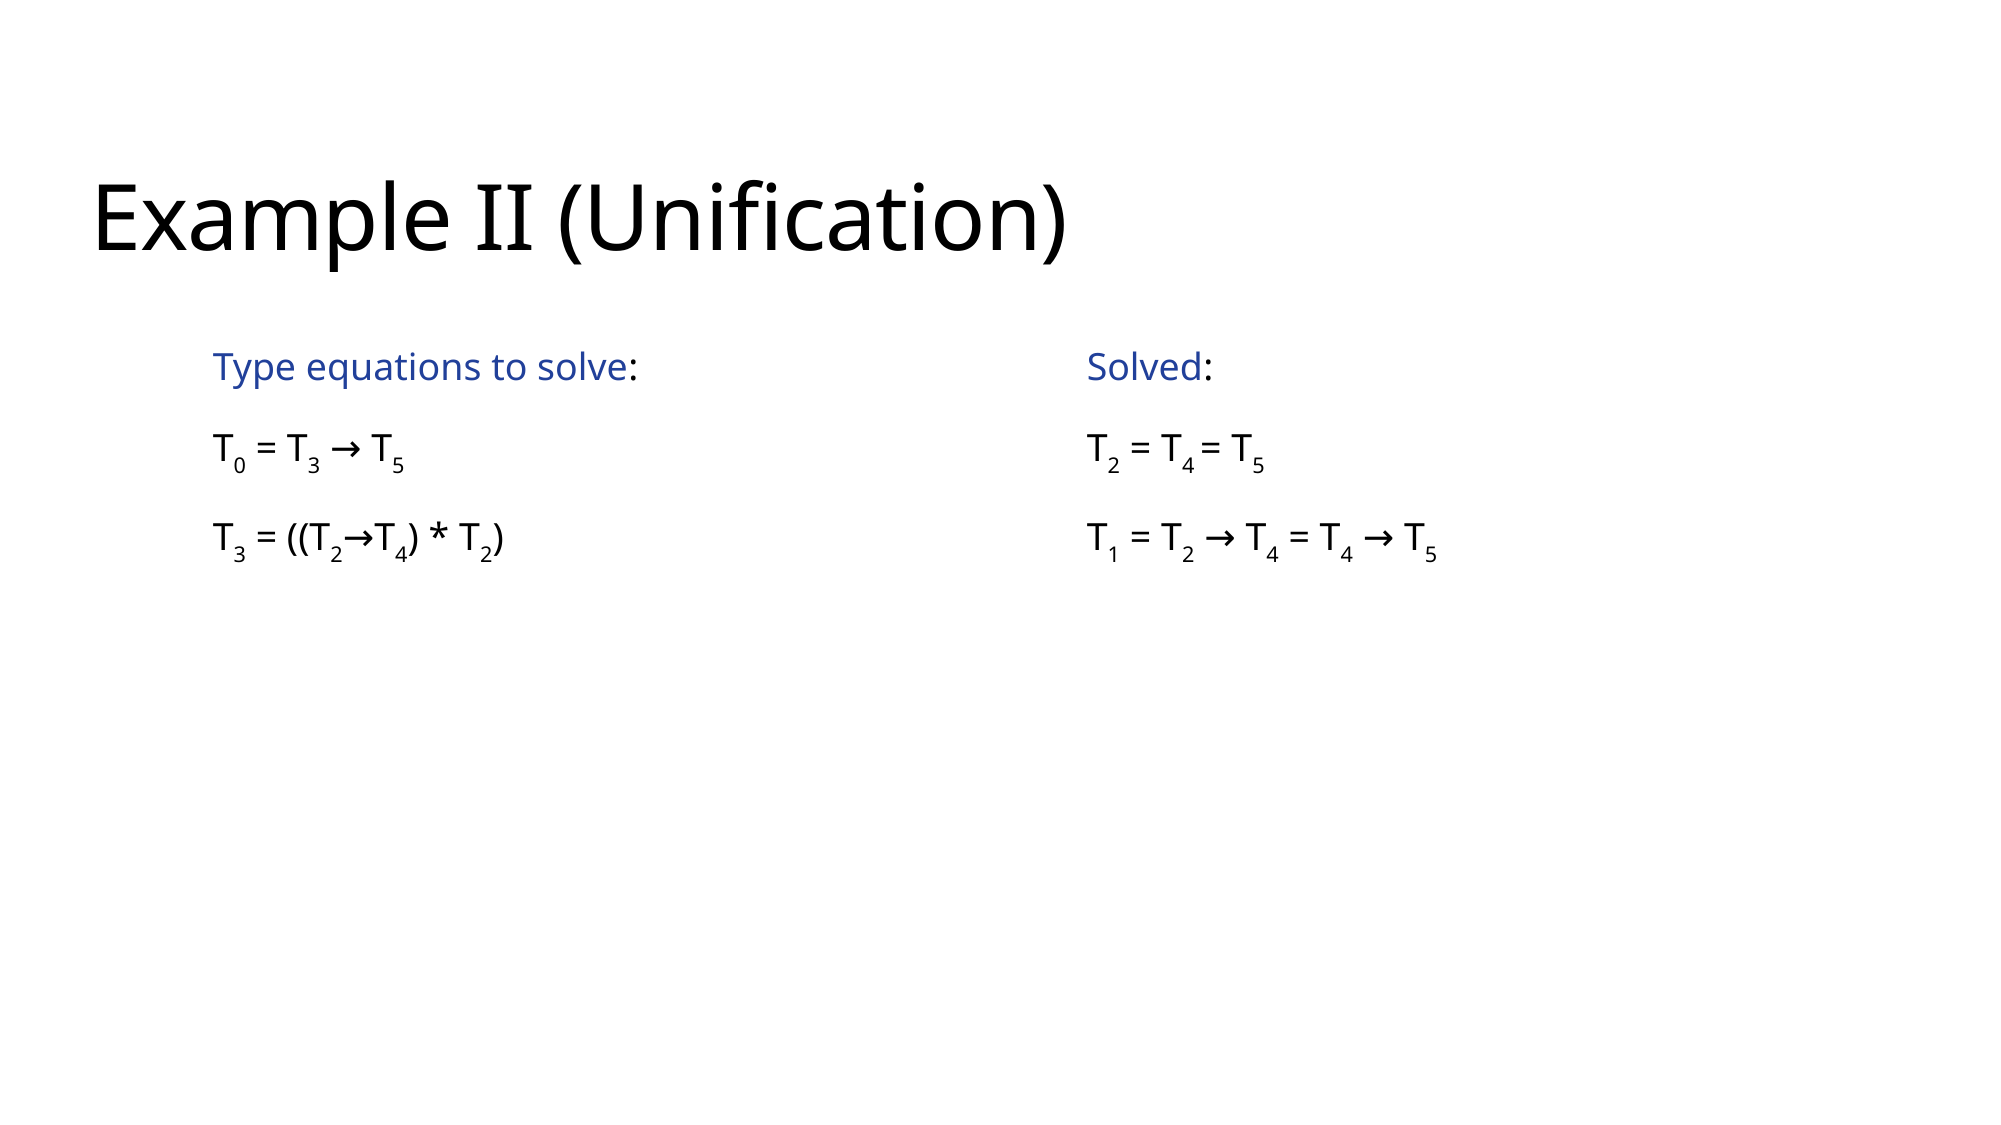

# Example II (Unification)
Type equations to solve:
T0 = T3 → T5
T3 = ((T2→T4) * T2)
Solved:
T2 = T4 = T5
T1 = T2 → T4 = T4 → T5